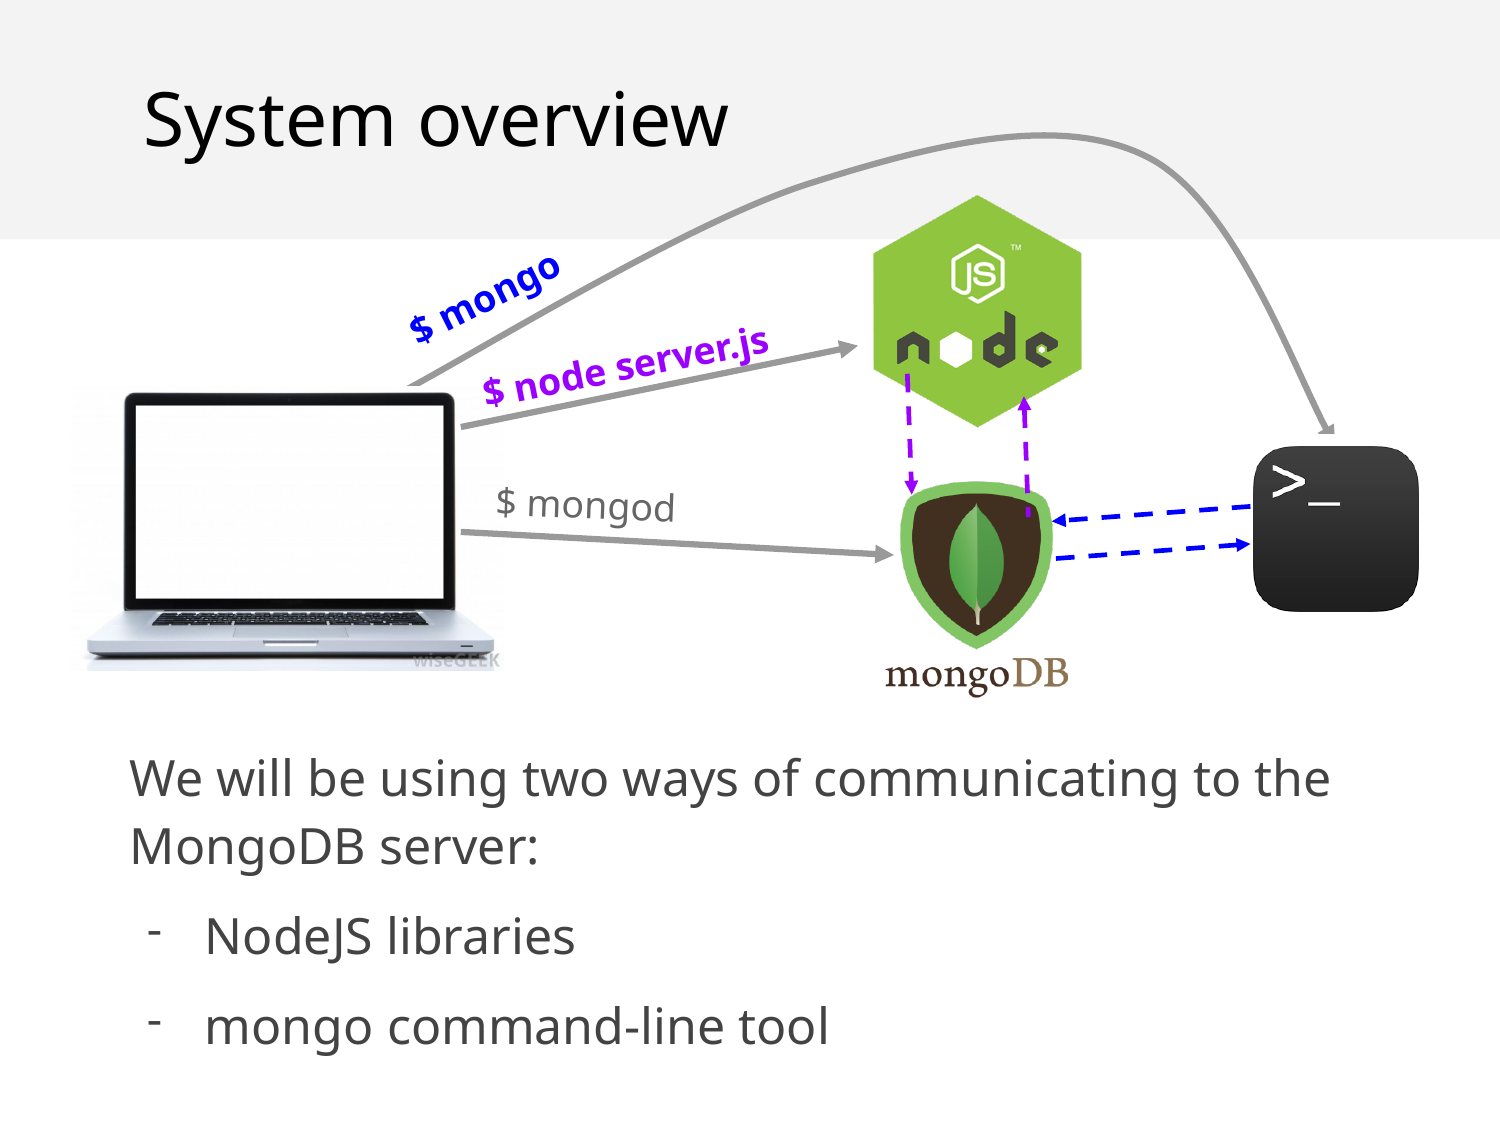

# System overview
$ mongo
$ node server.js
$ mongod
We will be using two ways of communicating to the MongoDB server:
NodeJS libraries
mongo command-line tool